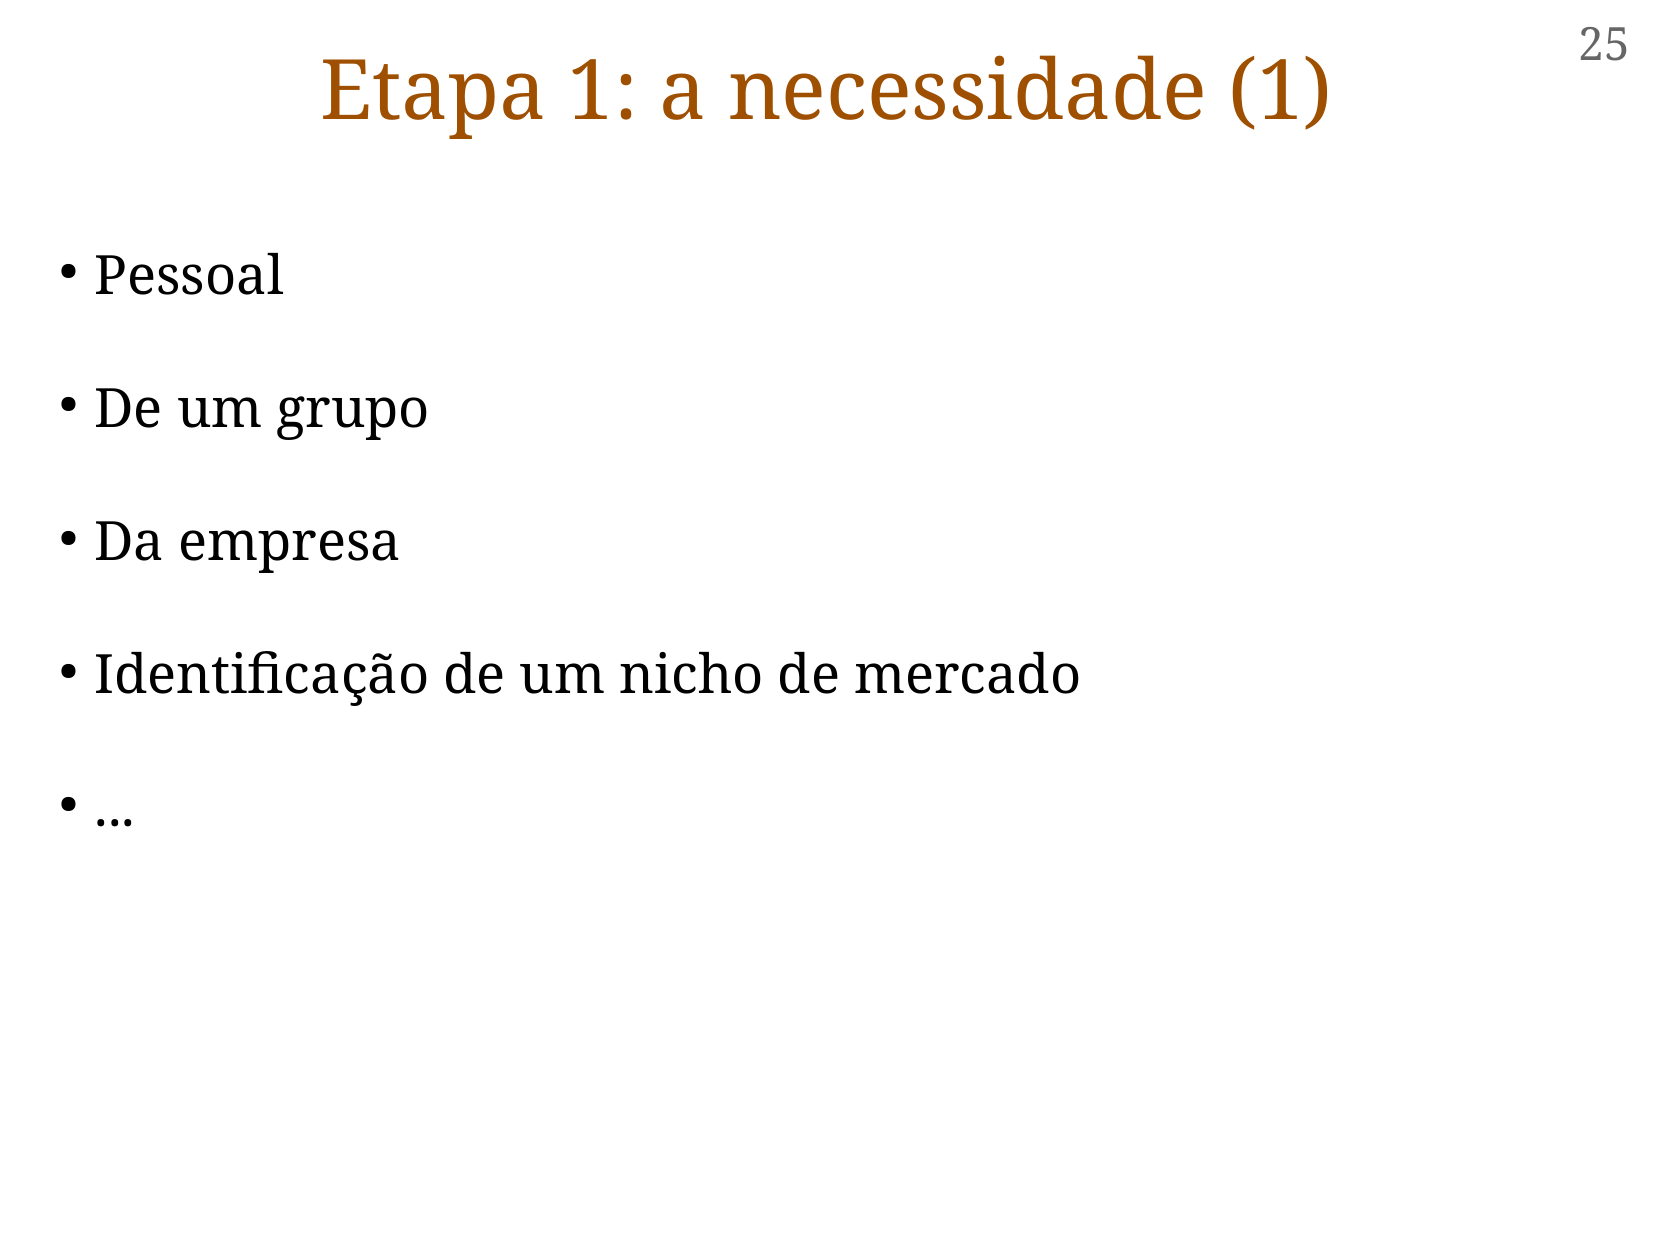

25
# Etapa 1: a necessidade (1)
Pessoal
De um grupo
Da empresa
Identificação de um nicho de mercado
...